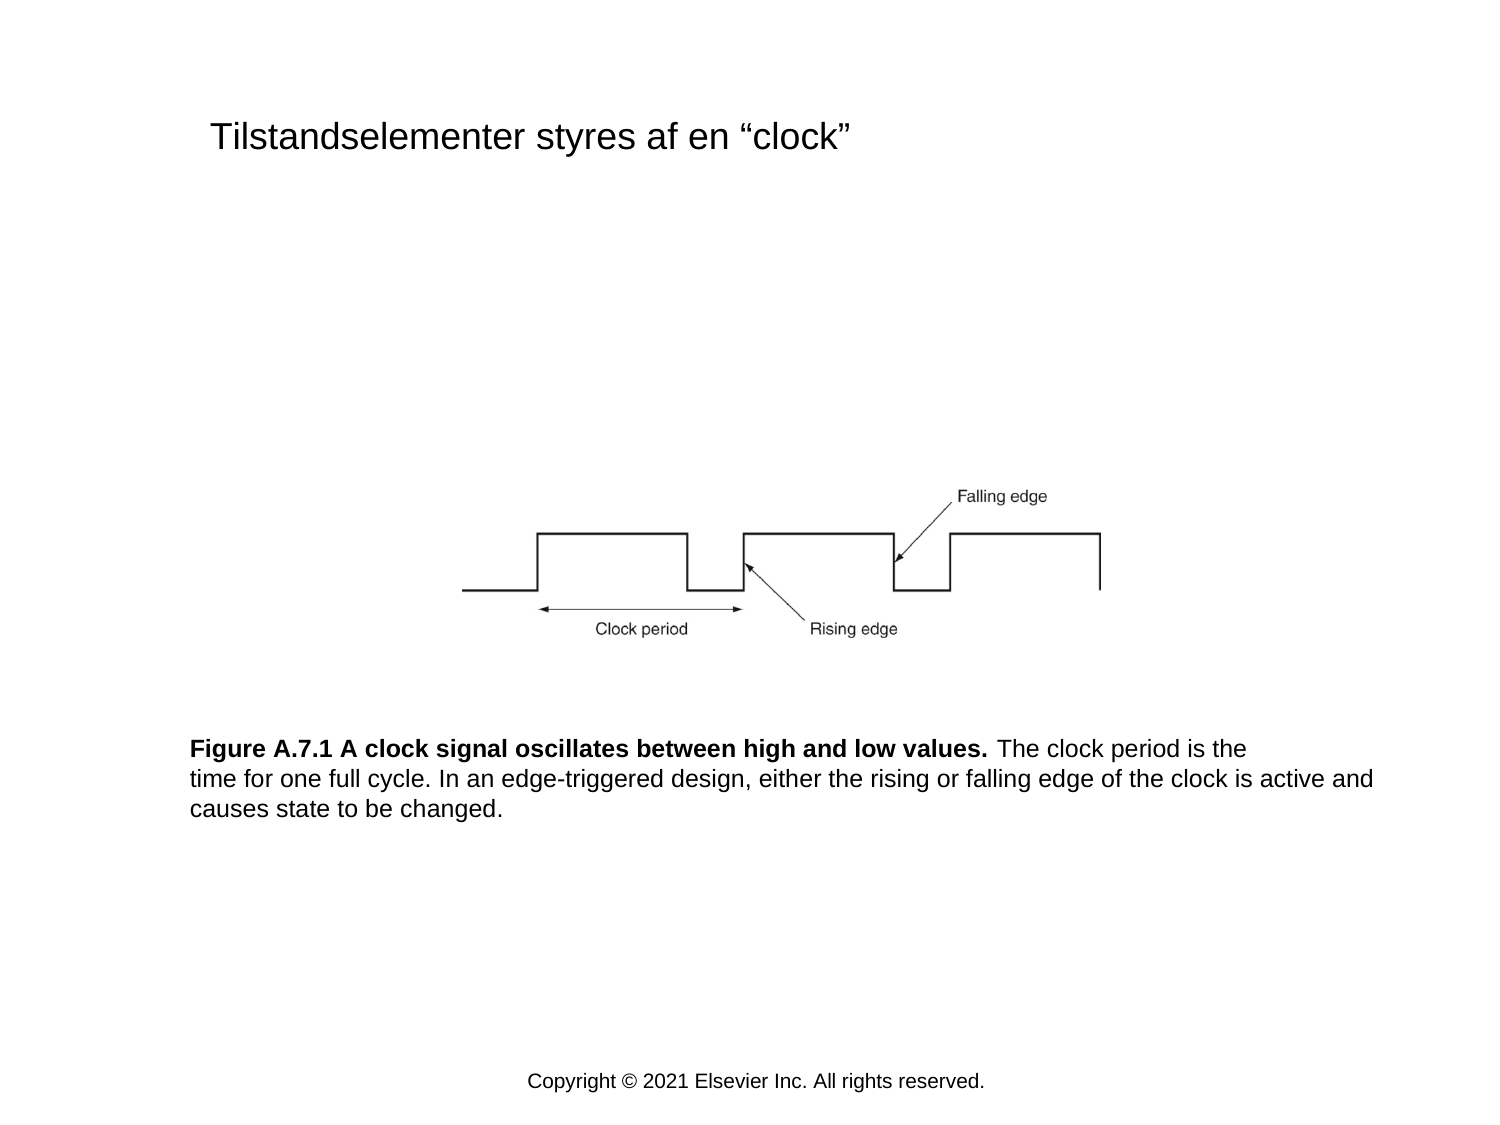

Tilstandselementer styres af en “clock”
Figure A.7.1 A clock signal oscillates between high and low values. The clock period is the
time for one full cycle. In an edge-triggered design, either the rising or falling edge of the clock is active and
causes state to be changed.
Copyright © 2021 Elsevier Inc. All rights reserved.